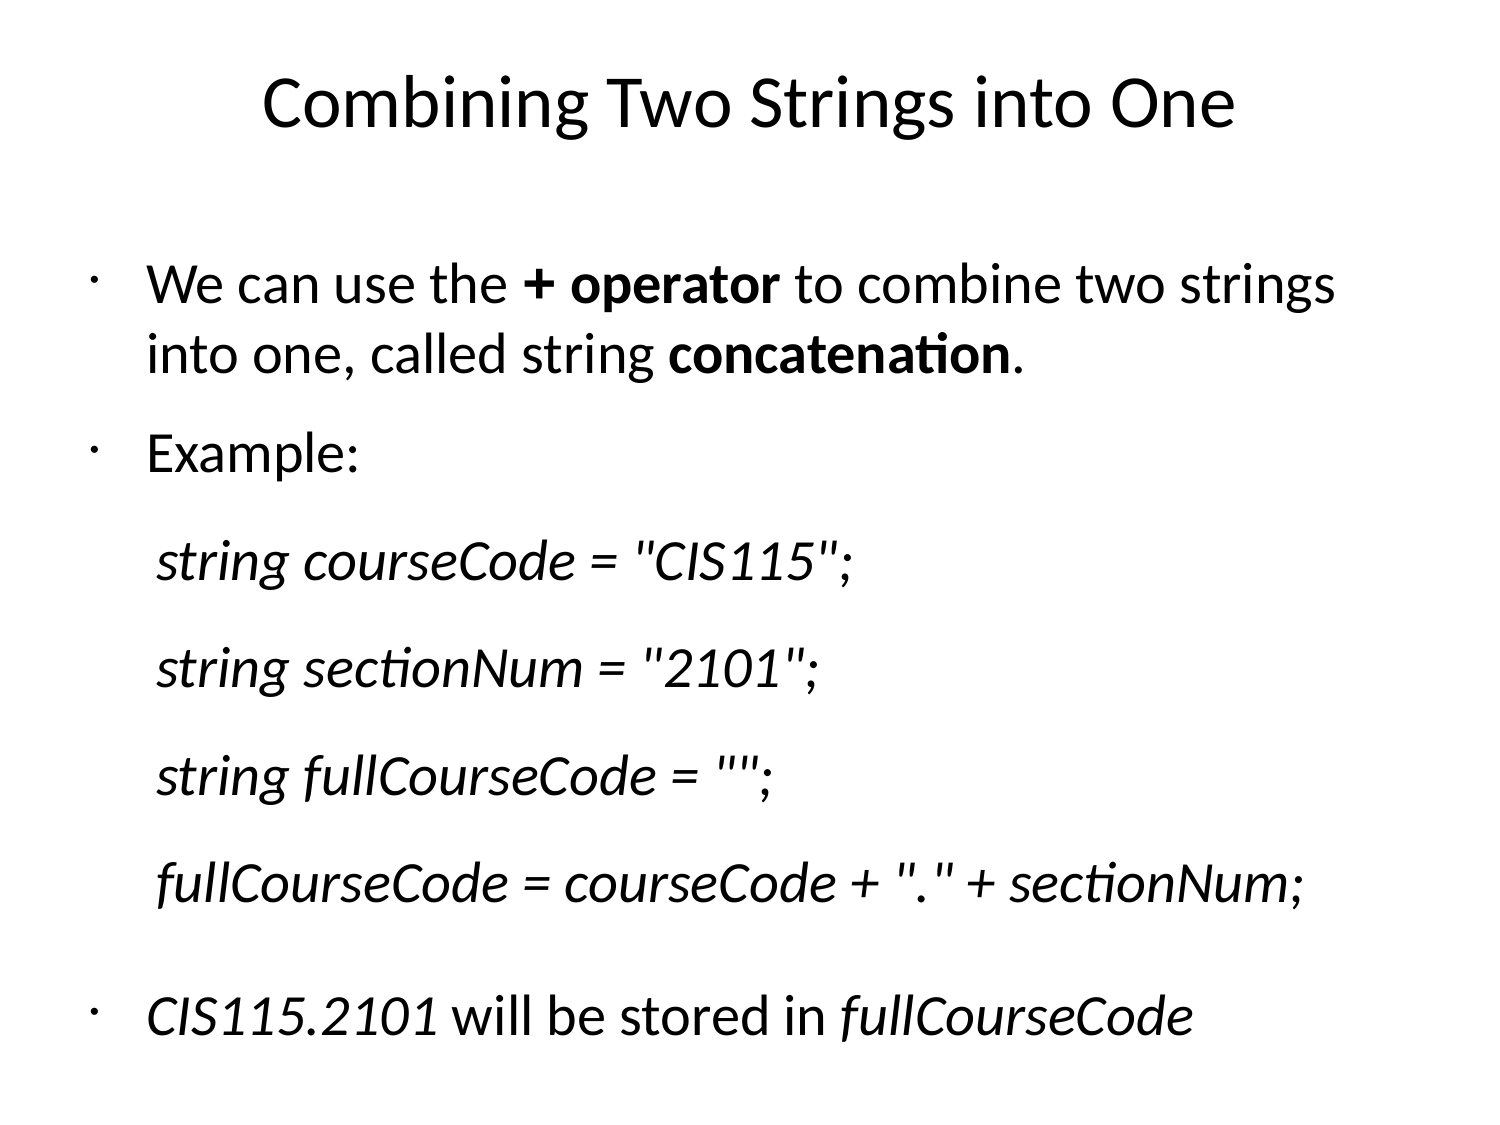

# Combining Two Strings into One
We can use the + operator to combine two strings into one, called string concatenation.
Example:
string courseCode = "CIS115";
string sectionNum = "2101";
string fullCourseCode = "";
fullCourseCode = courseCode + "." + sectionNum;
CIS115.2101 will be stored in fullCourseCode